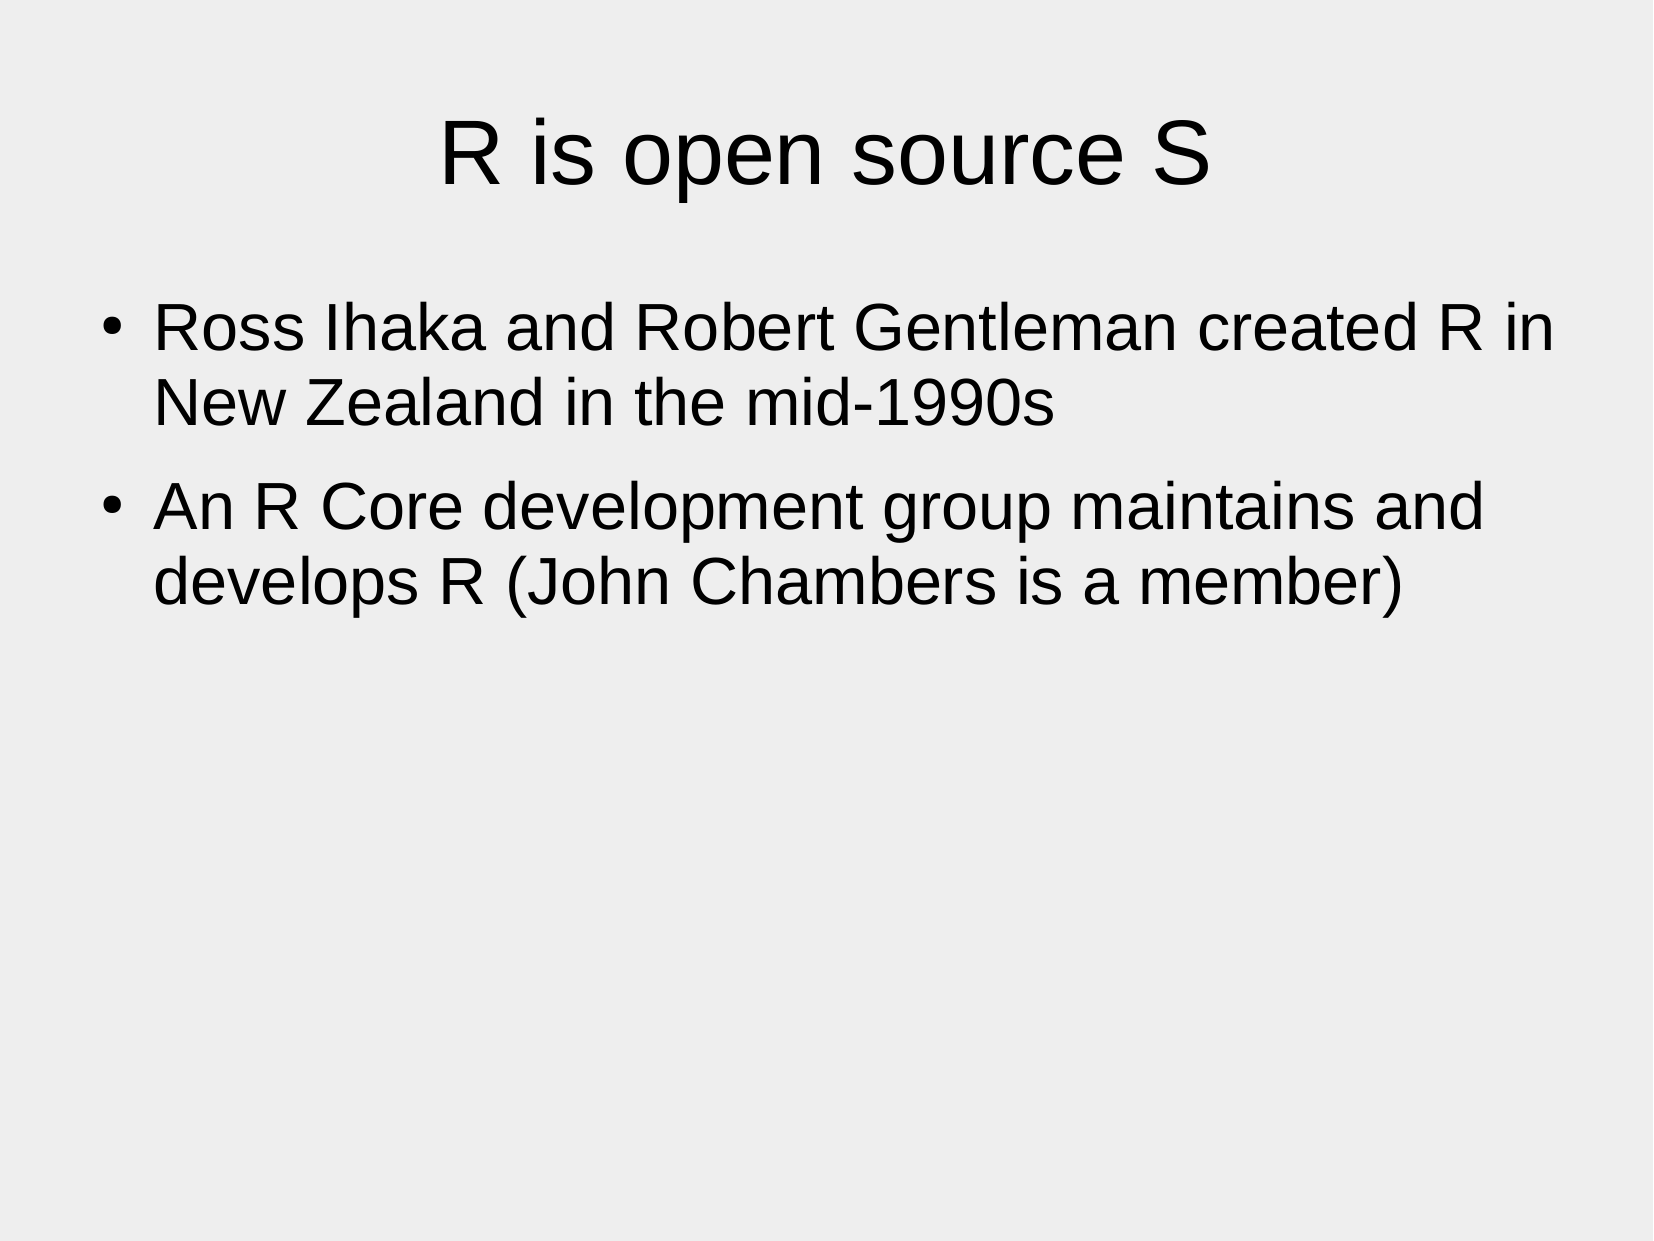

# R is open source S
Ross Ihaka and Robert Gentleman created R in New Zealand in the mid-1990s
An R Core development group maintains and develops R (John Chambers is a member)